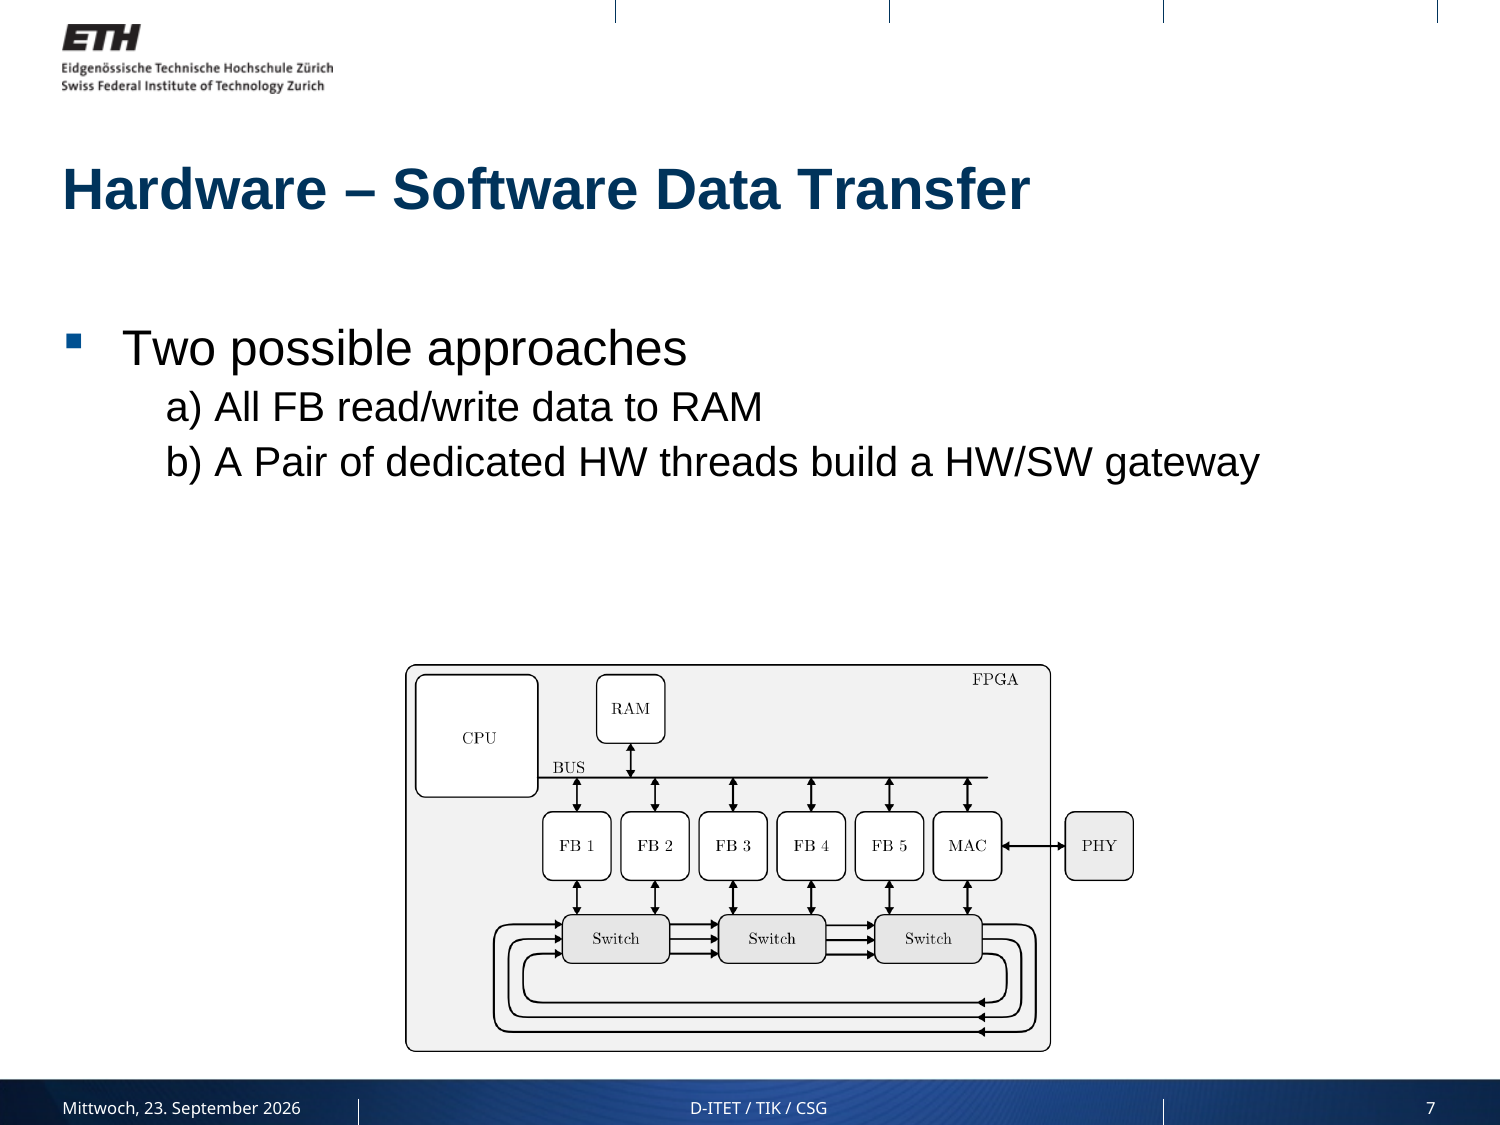

# Hardware – Software Data Transfer
Two possible approaches
a) All FB read/write data to RAM
b) A Pair of dedicated HW threads build a HW/SW gateway
7